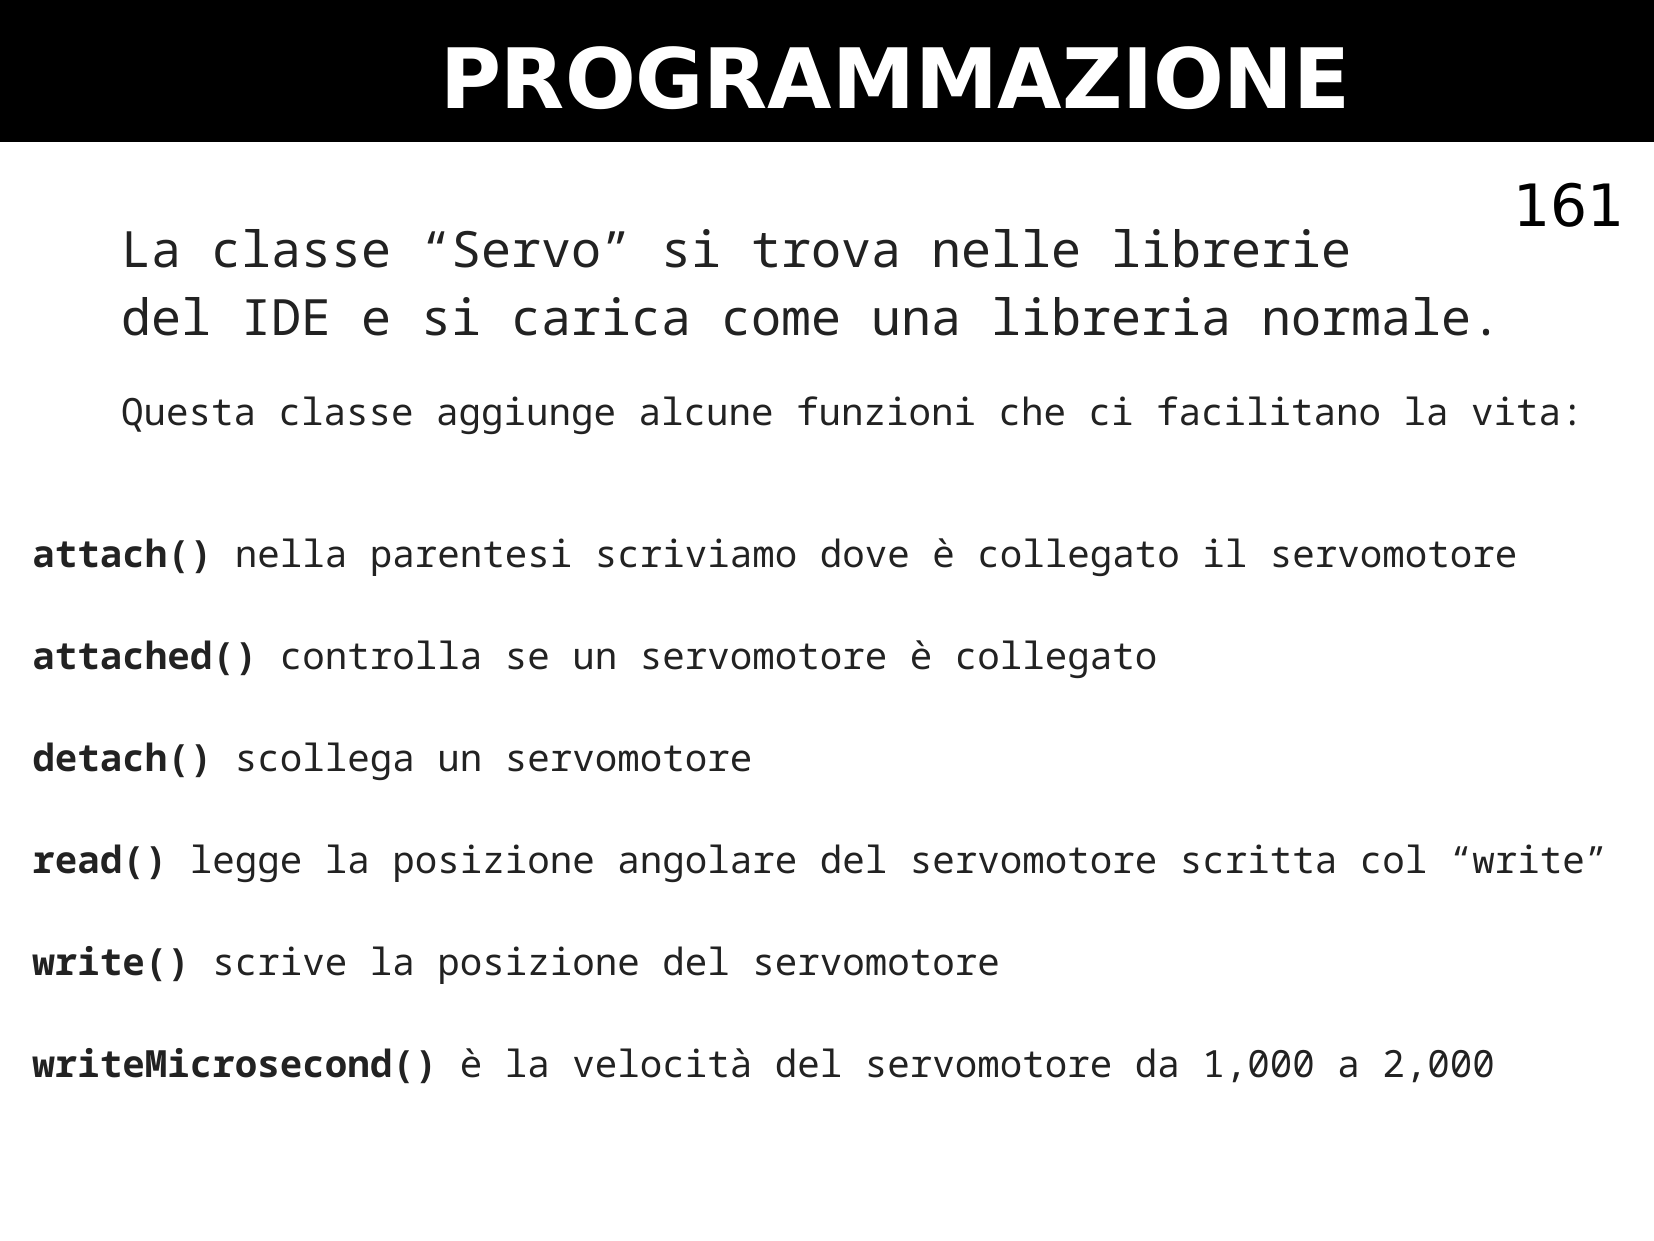

PROGRAMMAZIONE
161
La classe “Servo” si trova nelle librerie
del IDE e si carica come una libreria normale.
Questa classe aggiunge alcune funzioni che ci facilitano la vita:
attach() nella parentesi scriviamo dove è collegato il servomotore
attached() controlla se un servomotore è collegato
detach() scollega un servomotore
read() legge la posizione angolare del servomotore scritta col “write”
write() scrive la posizione del servomotore
writeMicrosecond() è la velocità del servomotore da 1,000 a 2,000